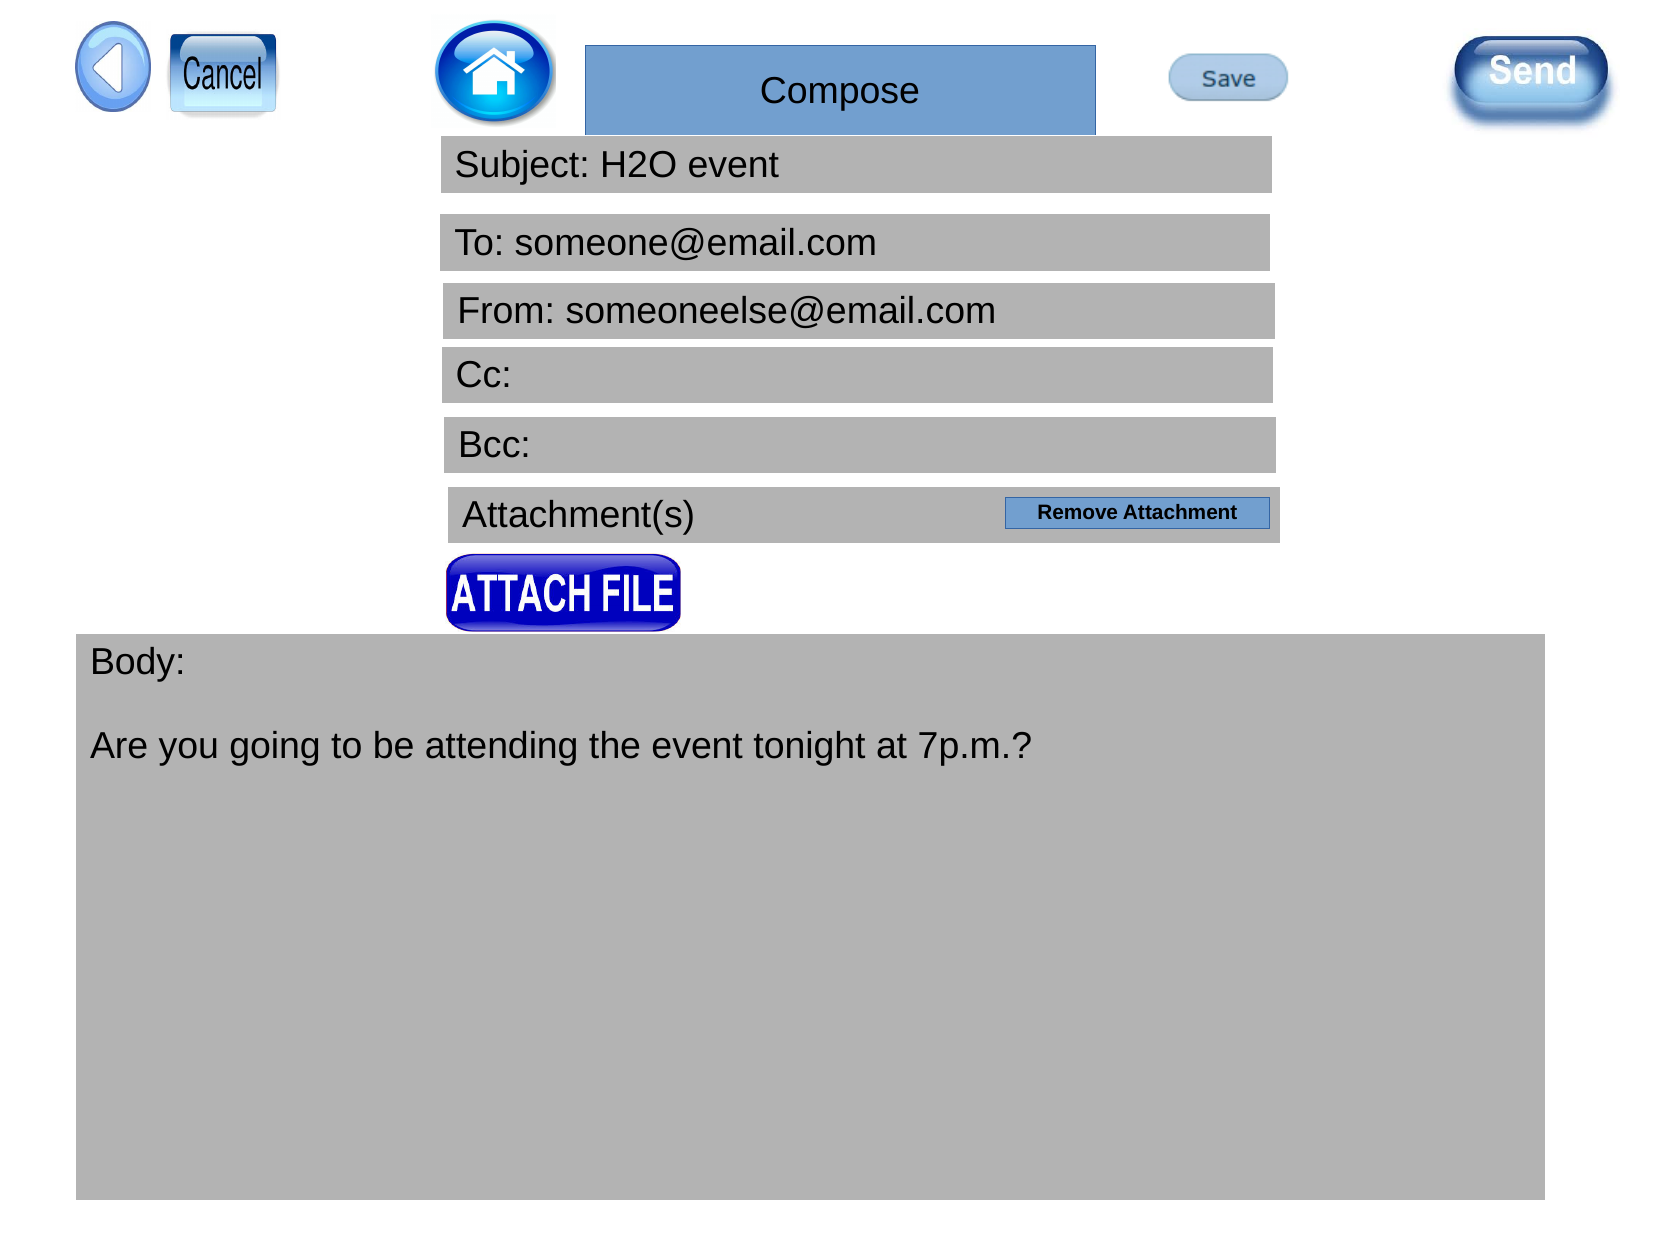

Compose
| Subject: H2O event |
| --- |
| To: someone@email.com |
| --- |
| From: someoneelse@email.com |
| --- |
| Cc: |
| --- |
| Bcc: |
| --- |
| Attachment(s) |
| --- |
Remove Attachment
| Body: Are you going to be attending the event tonight at 7p.m.? |
| --- |